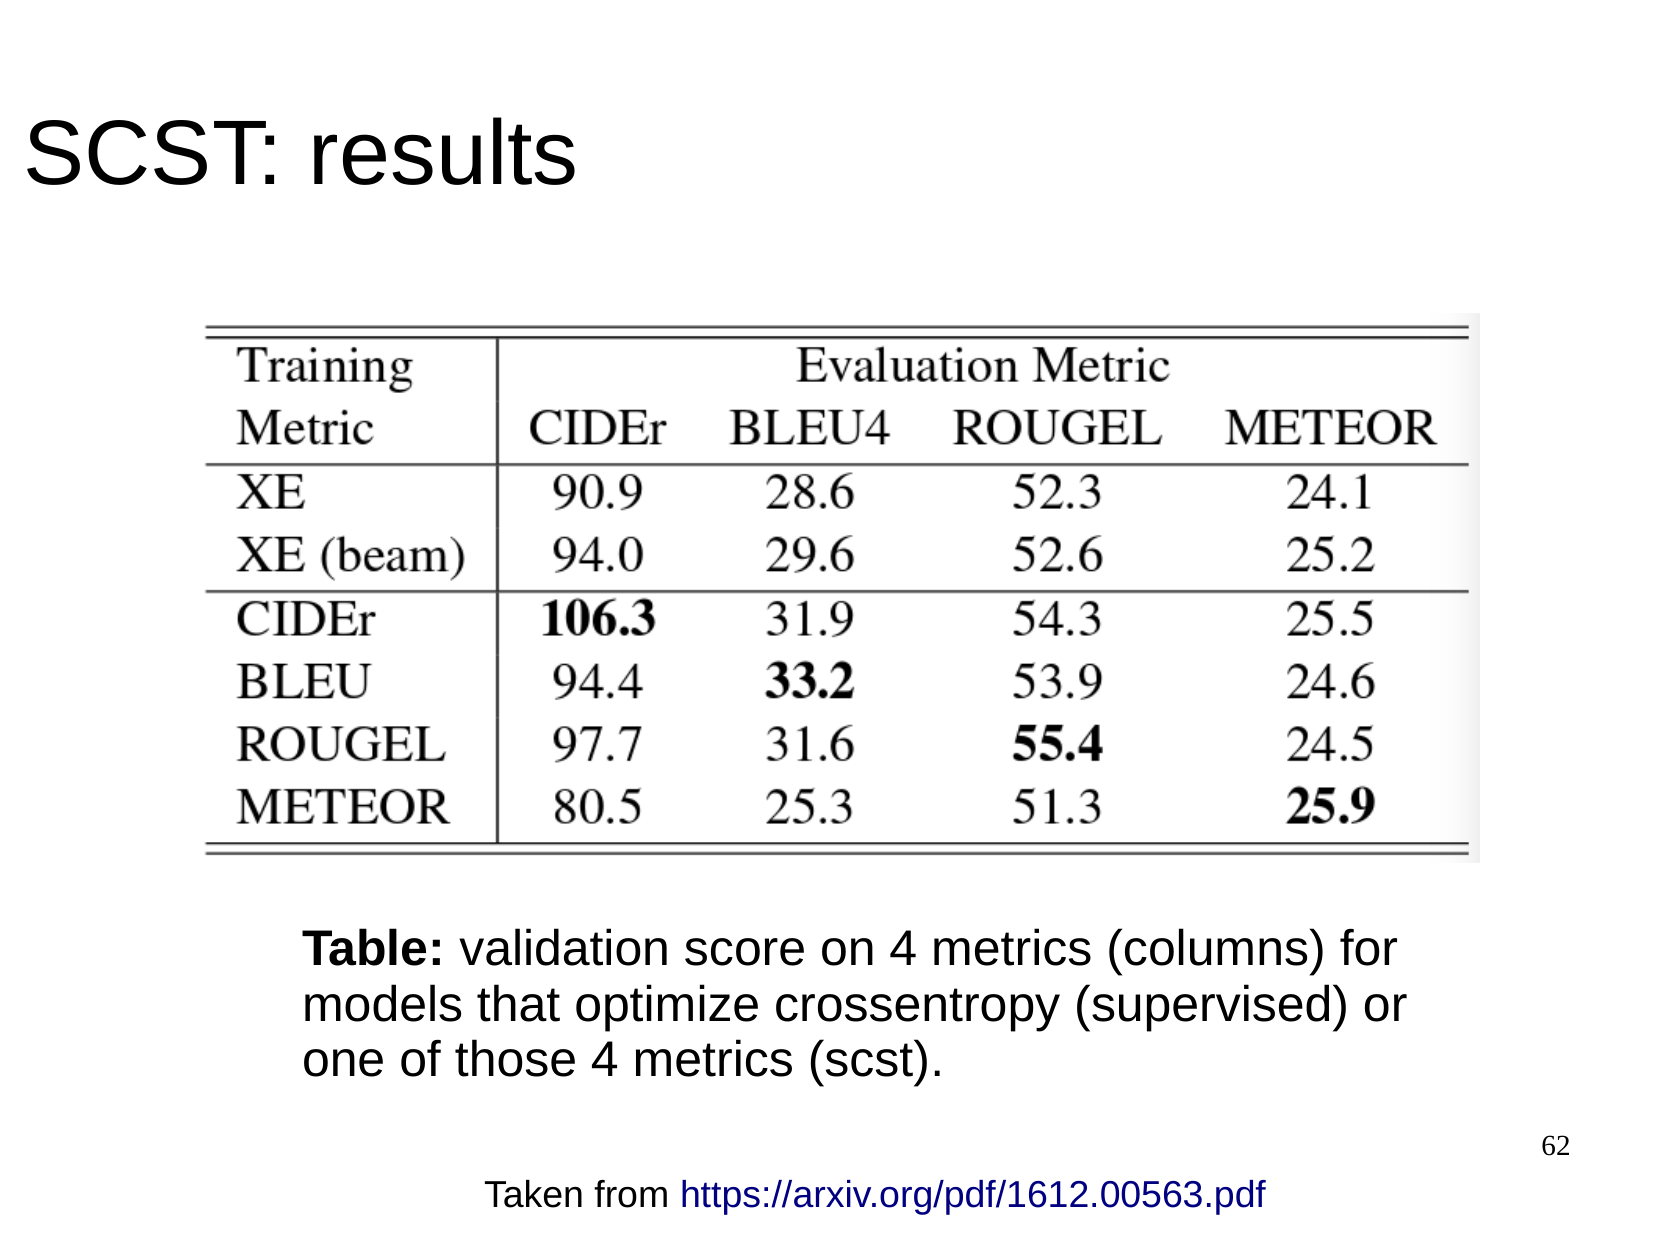

# SCST: results
Table: validation score on 4 metrics (columns) for models that optimize crossentropy (supervised) or one of those 4 metrics (scst).
62
Taken from https://arxiv.org/pdf/1612.00563.pdf